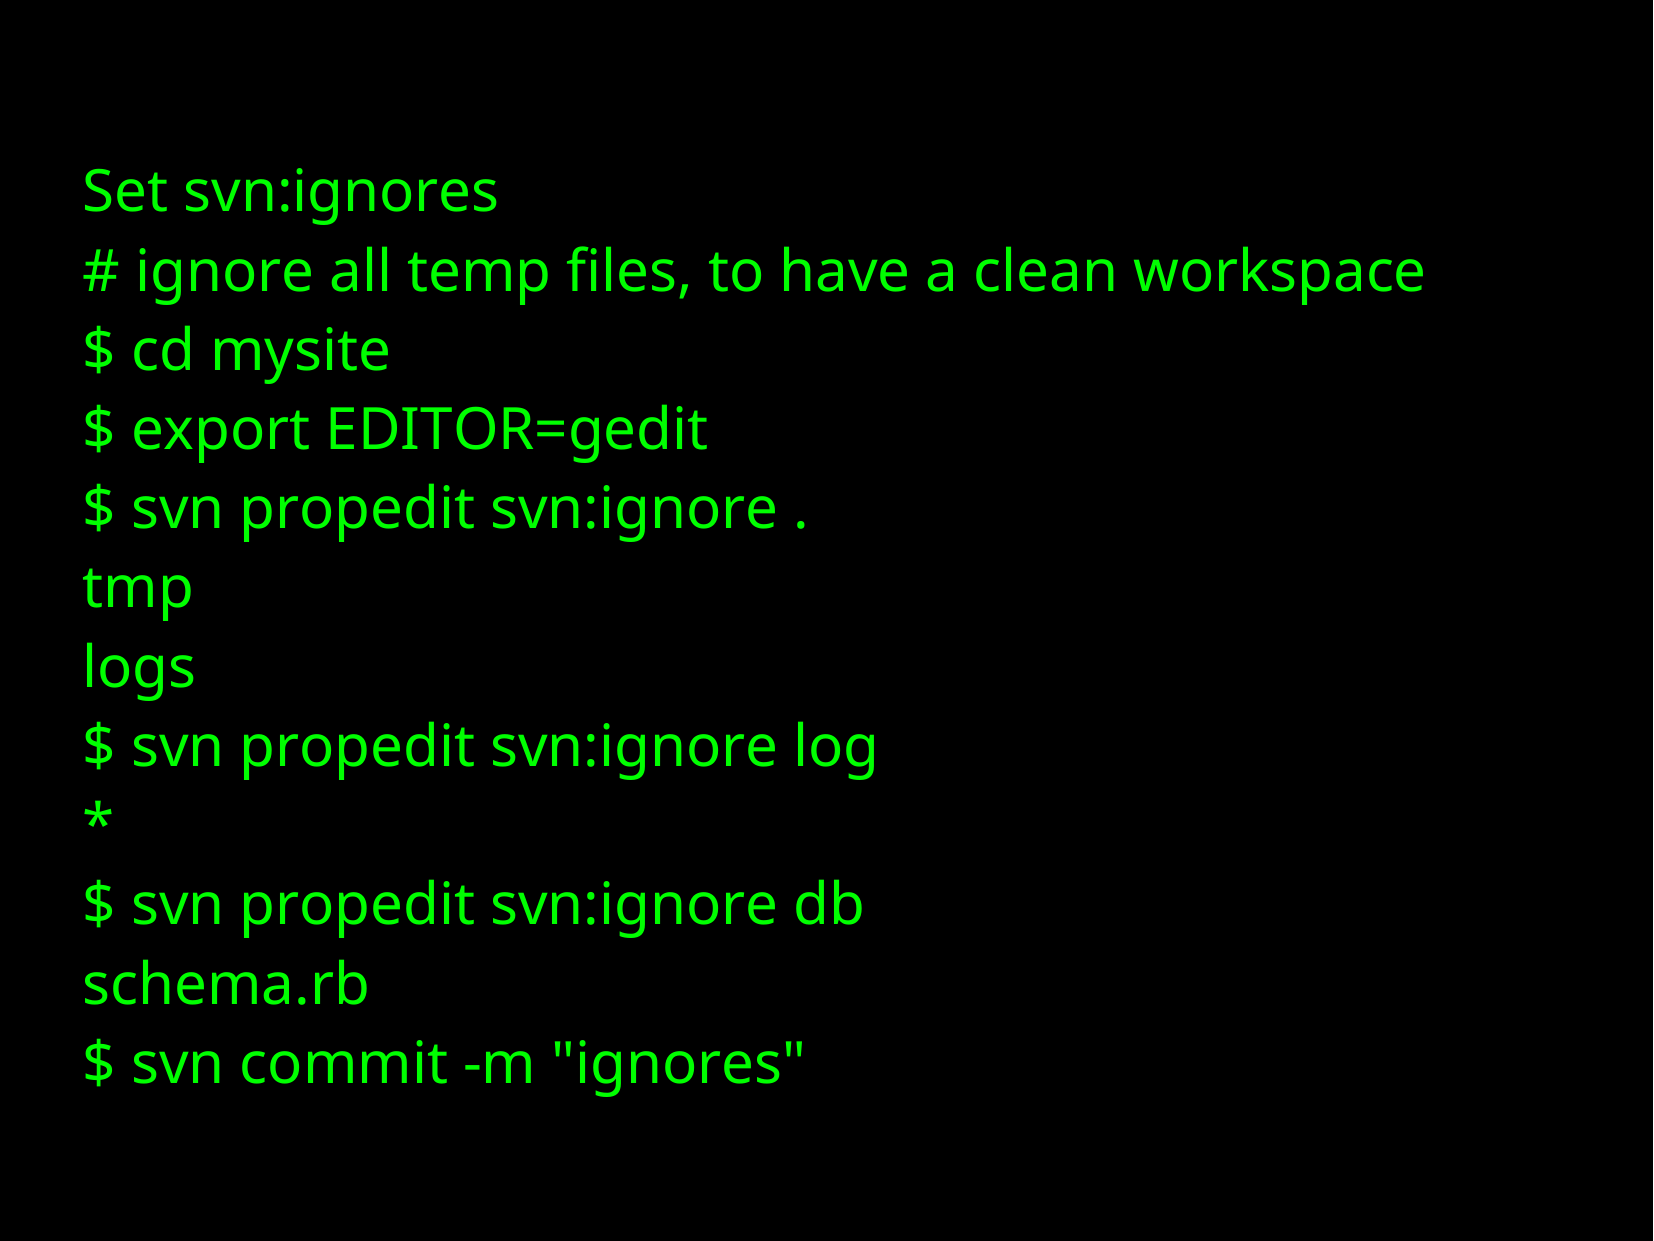

# Set svn:ignores # ignore all temp files, to have a clean workspace $ cd mysite $ export EDITOR=gedit $ svn propedit svn:ignore . tmp logs $ svn propedit svn:ignore log * $ svn propedit svn:ignore db schema.rb $ svn commit -m "ignores"